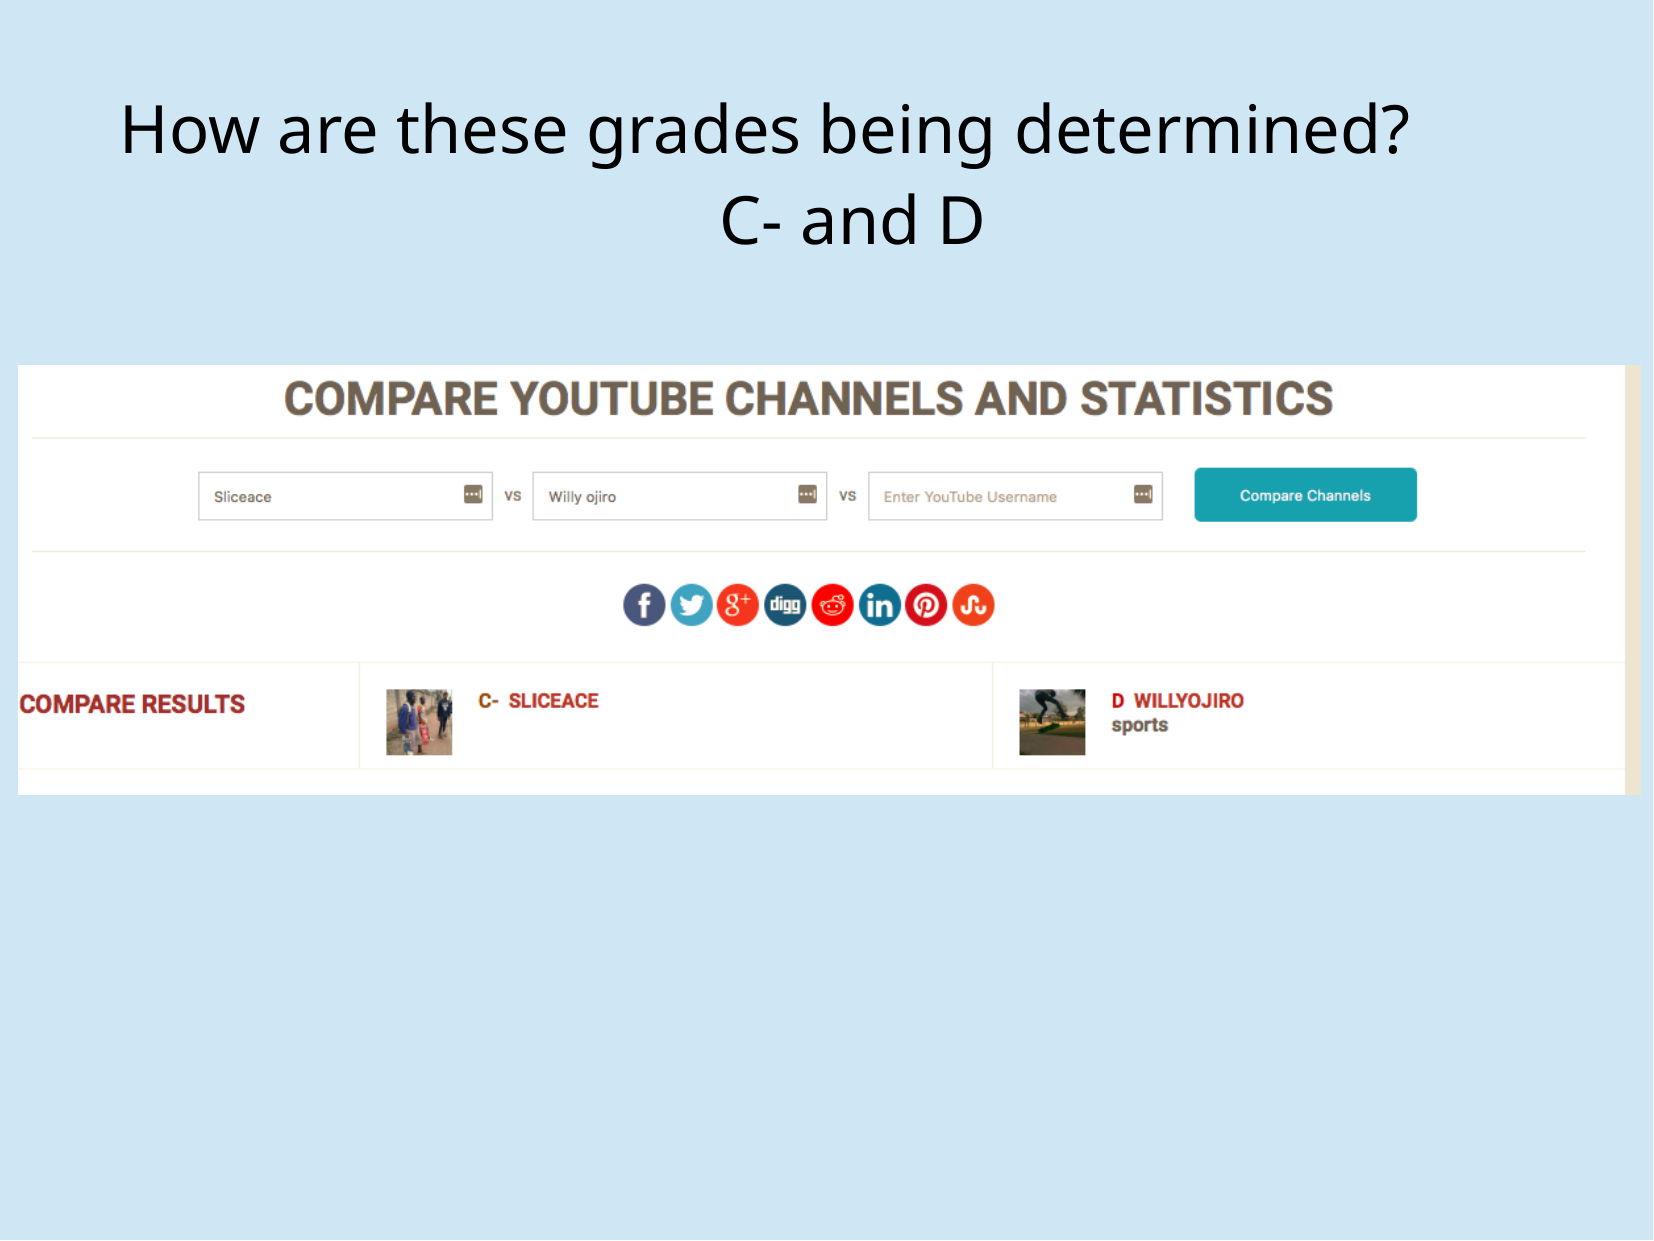

How are these grades being determined?
								C- and D